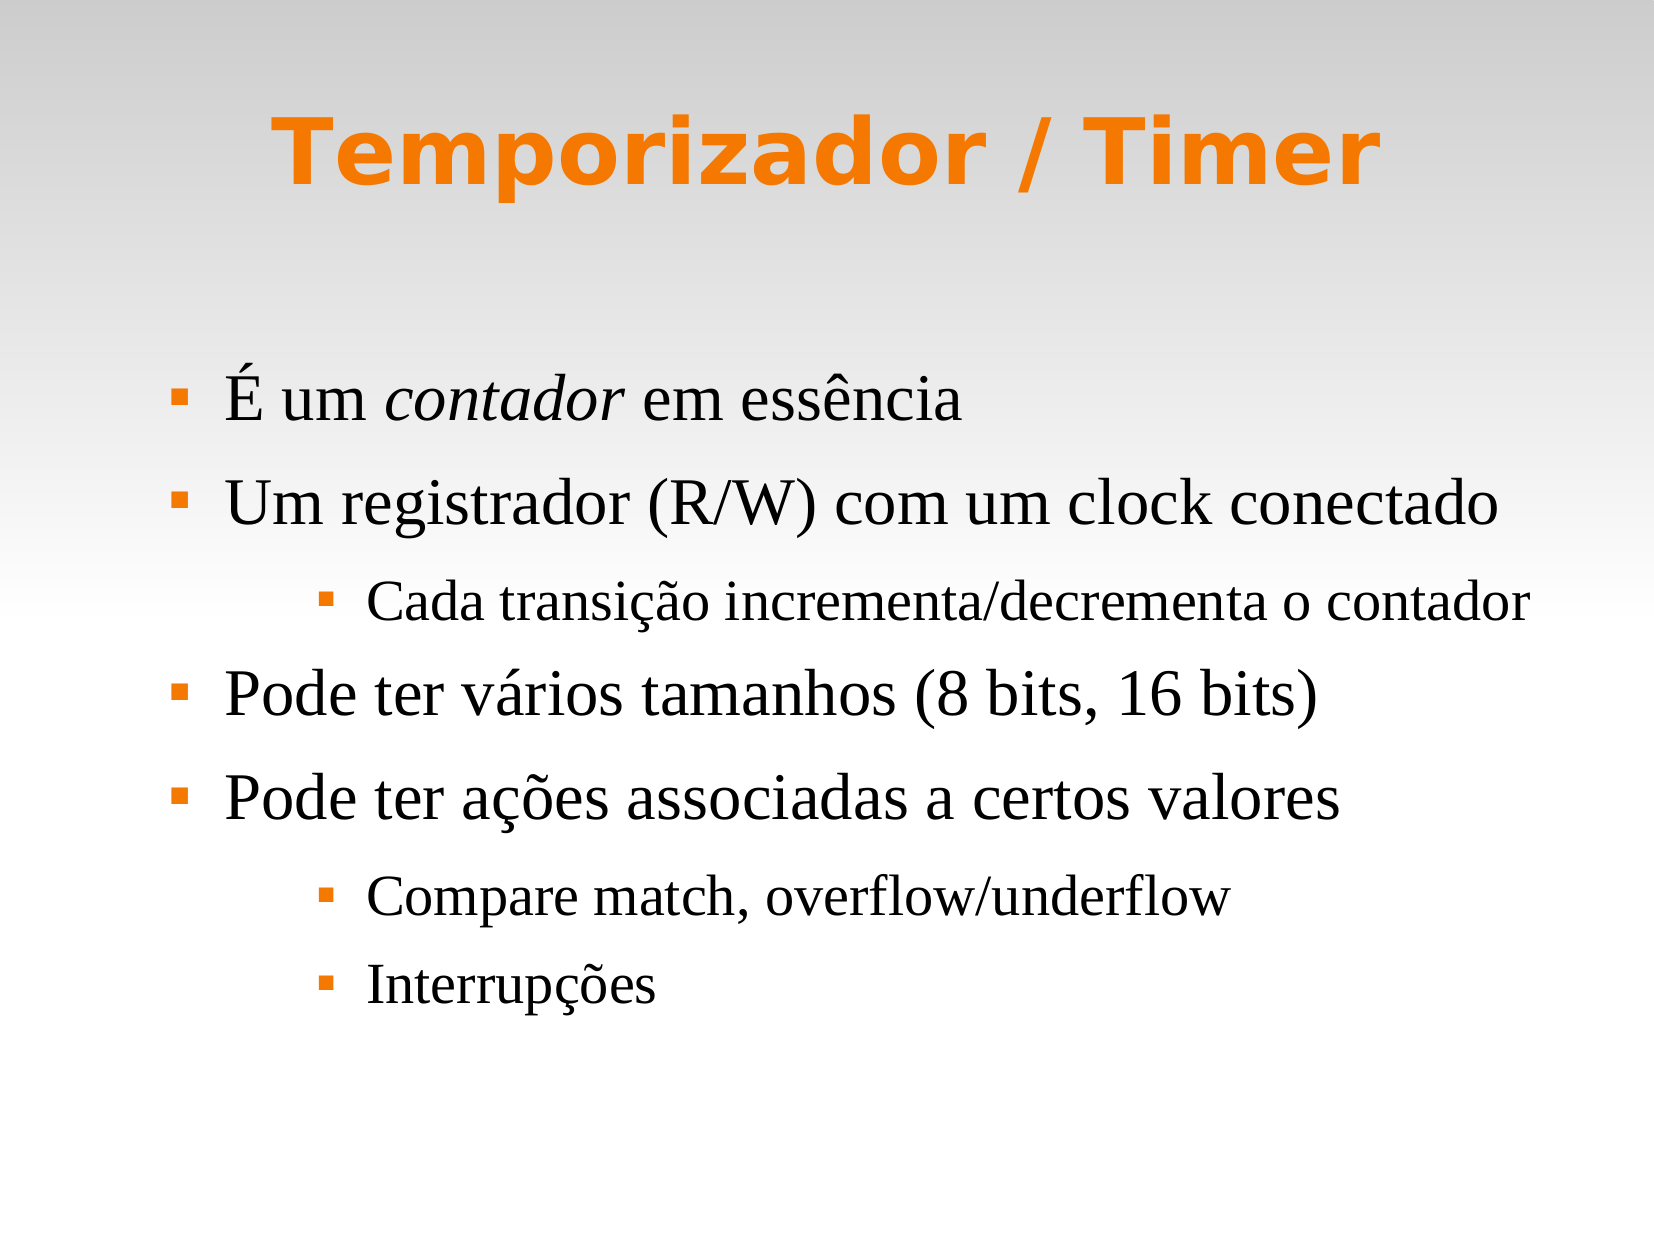

# Temporizador / Timer
É um contador em essência
Um registrador (R/W) com um clock conectado
Cada transição incrementa/decrementa o contador
Pode ter vários tamanhos (8 bits, 16 bits)
Pode ter ações associadas a certos valores
Compare match, overflow/underflow
Interrupções